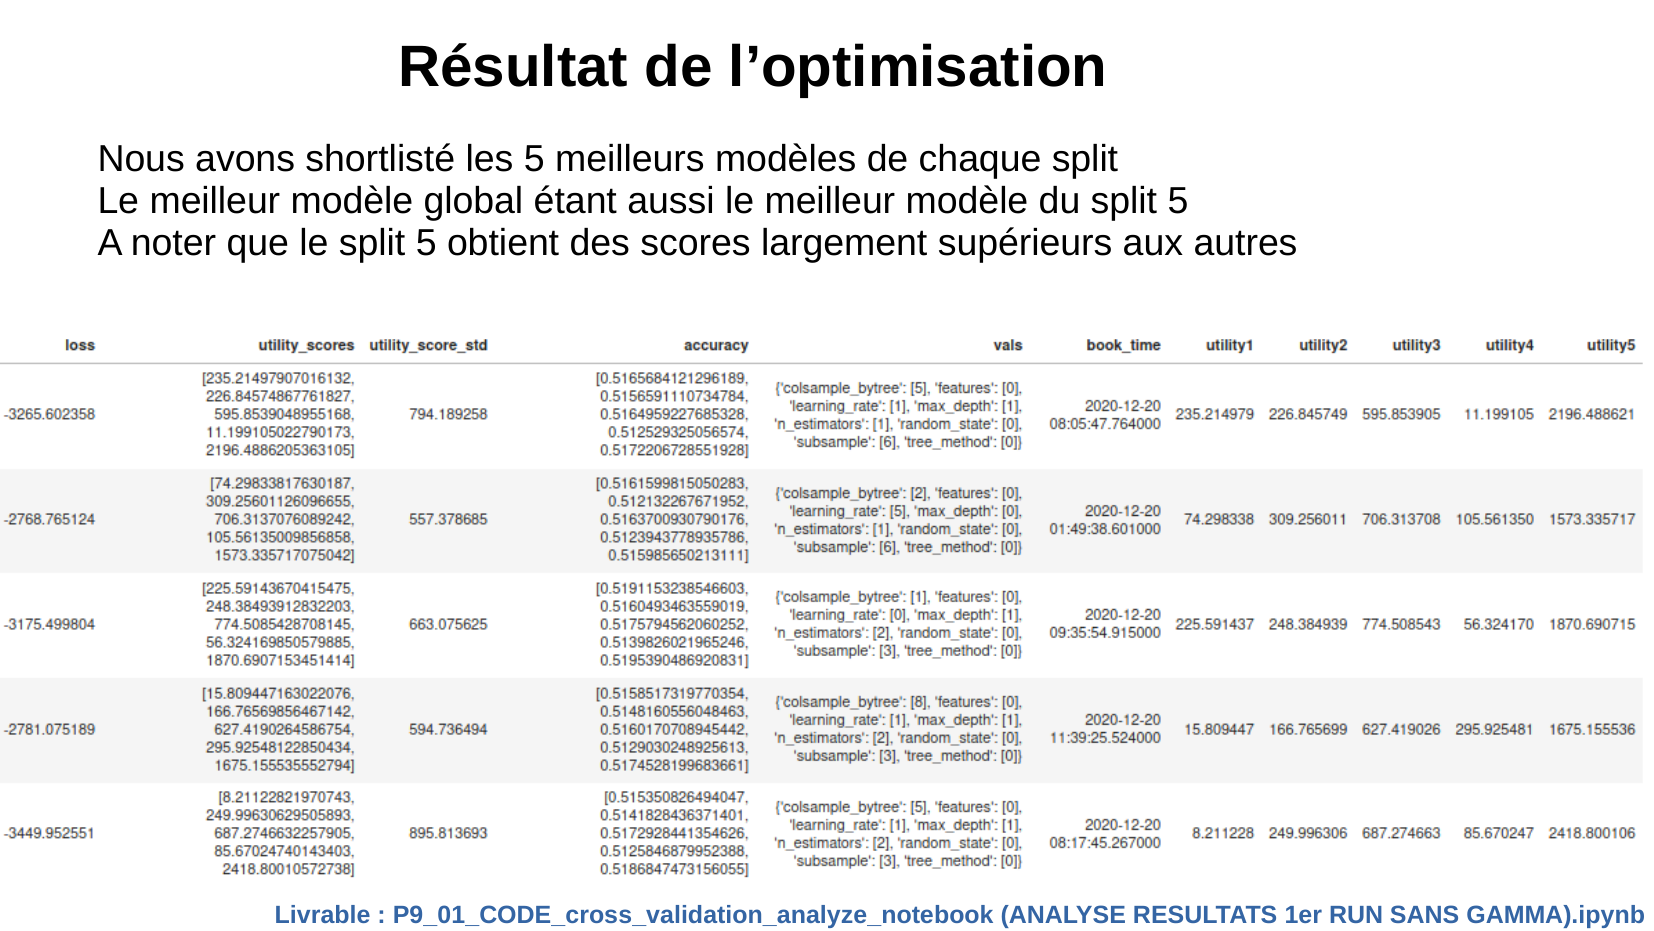

Résultat de l’optimisation
Nous avons shortlisté les 5 meilleurs modèles de chaque split
Le meilleur modèle global étant aussi le meilleur modèle du split 5
A noter que le split 5 obtient des scores largement supérieurs aux autres
Livrable : P9_01_CODE_cross_validation_analyze_notebook (ANALYSE RESULTATS 1er RUN SANS GAMMA).ipynb